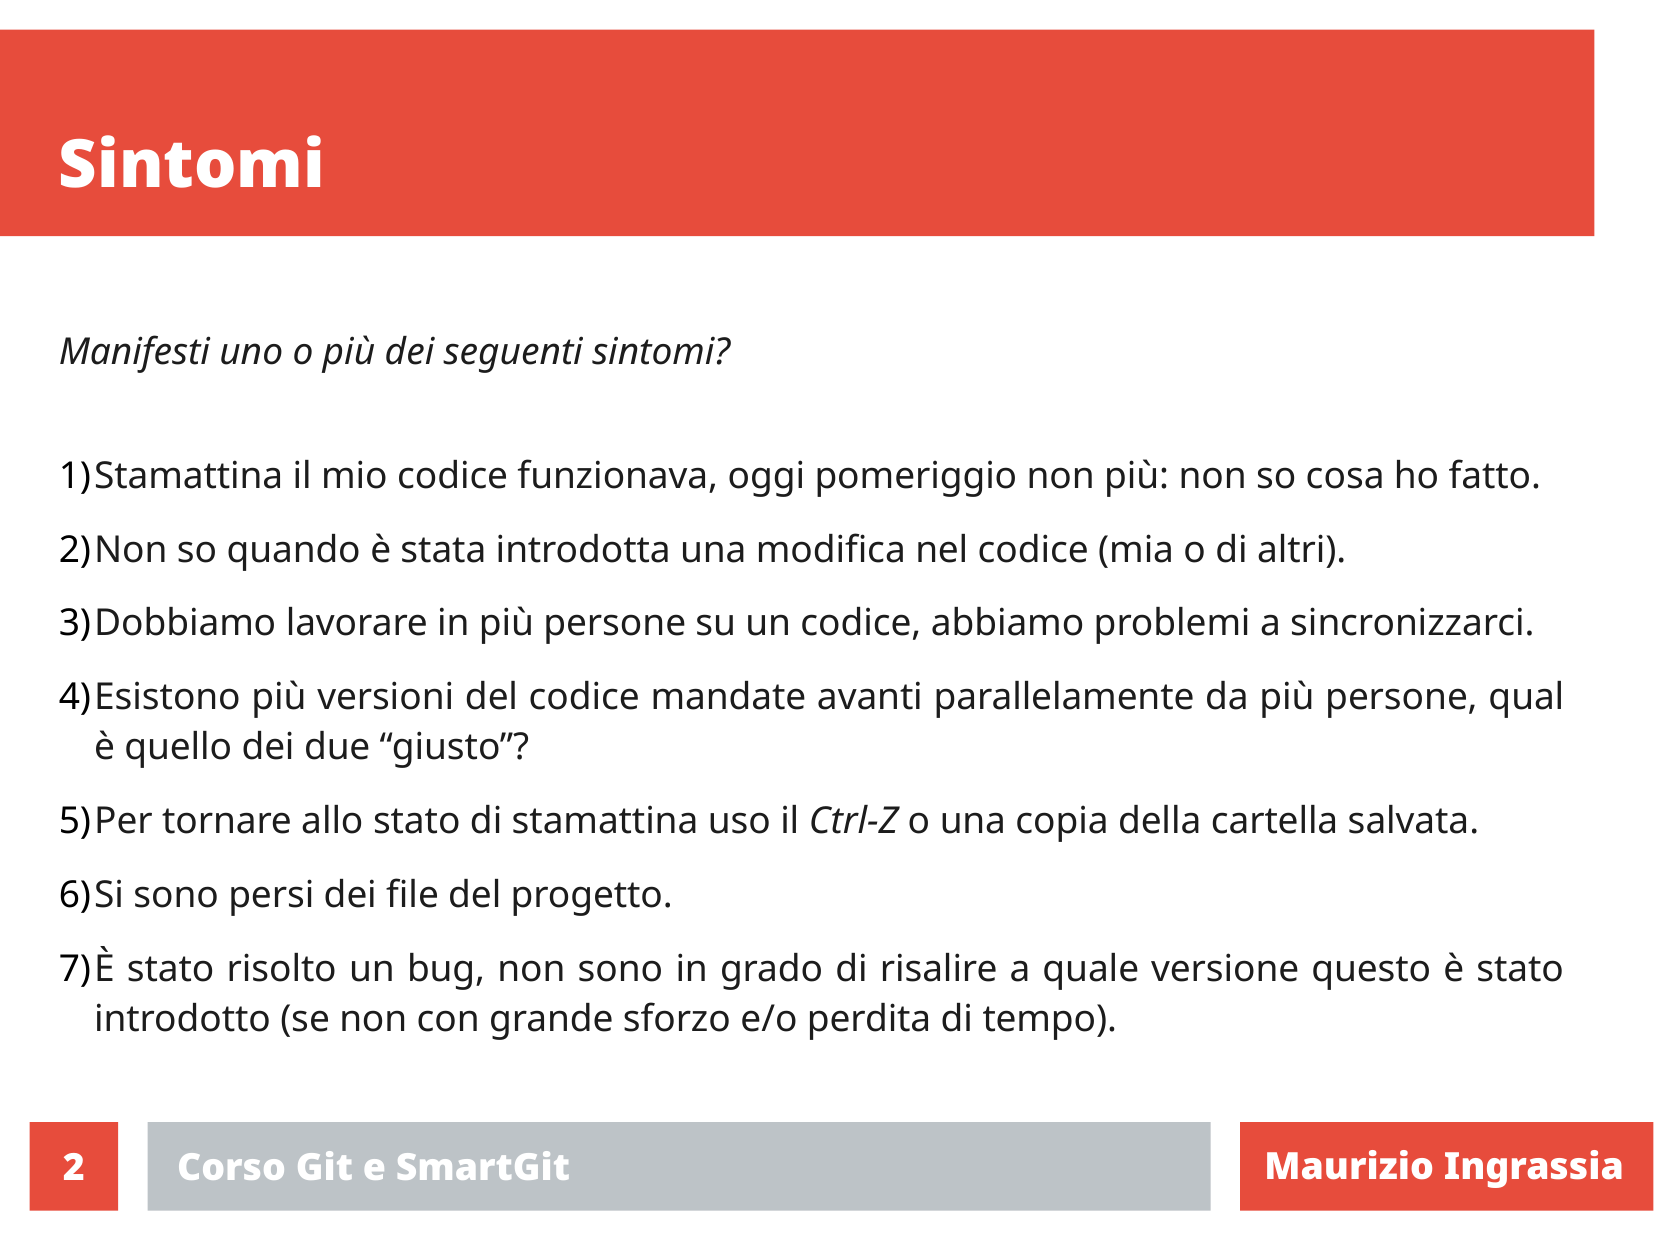

# Sintomi
Manifesti uno o più dei seguenti sintomi?
Stamattina il mio codice funzionava, oggi pomeriggio non più: non so cosa ho fatto.
Non so quando è stata introdotta una modifica nel codice (mia o di altri).
Dobbiamo lavorare in più persone su un codice, abbiamo problemi a sincronizzarci.
Esistono più versioni del codice mandate avanti parallelamente da più persone, qual è quello dei due “giusto”?
Per tornare allo stato di stamattina uso il Ctrl-Z o una copia della cartella salvata.
Si sono persi dei file del progetto.
È stato risolto un bug, non sono in grado di risalire a quale versione questo è stato introdotto (se non con grande sforzo e/o perdita di tempo).
2
Corso Git e SmartGit
Maurizio Ingrassia